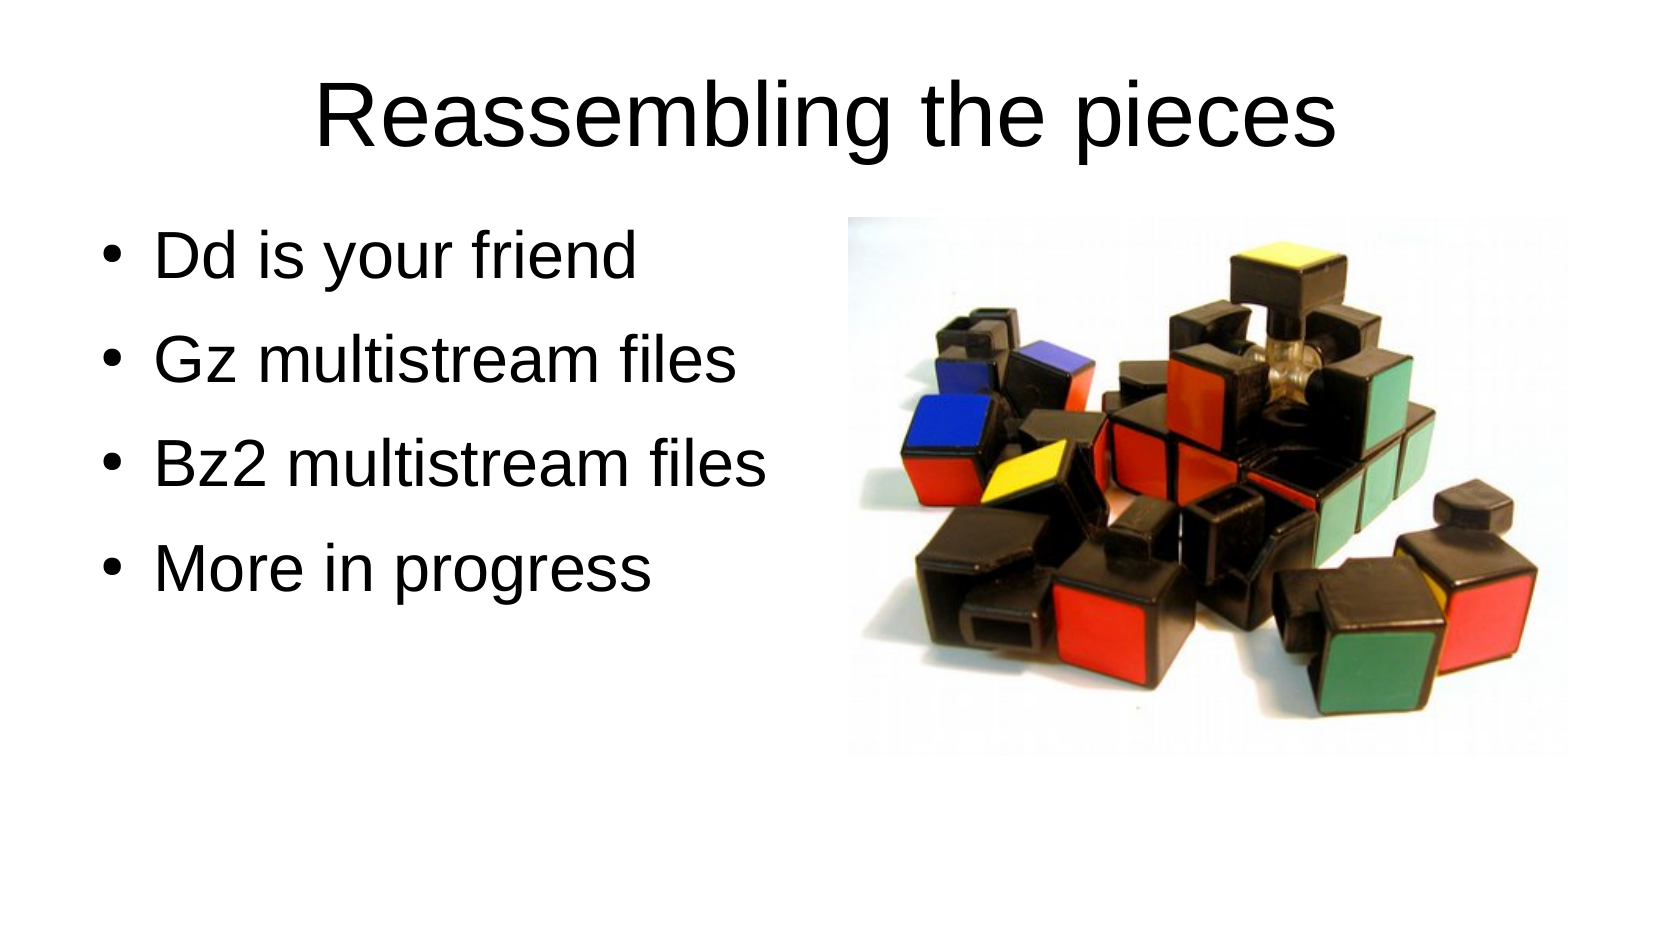

# Reassembling the pieces
Dd is your friend
Gz multistream files
Bz2 multistream files
More in progress